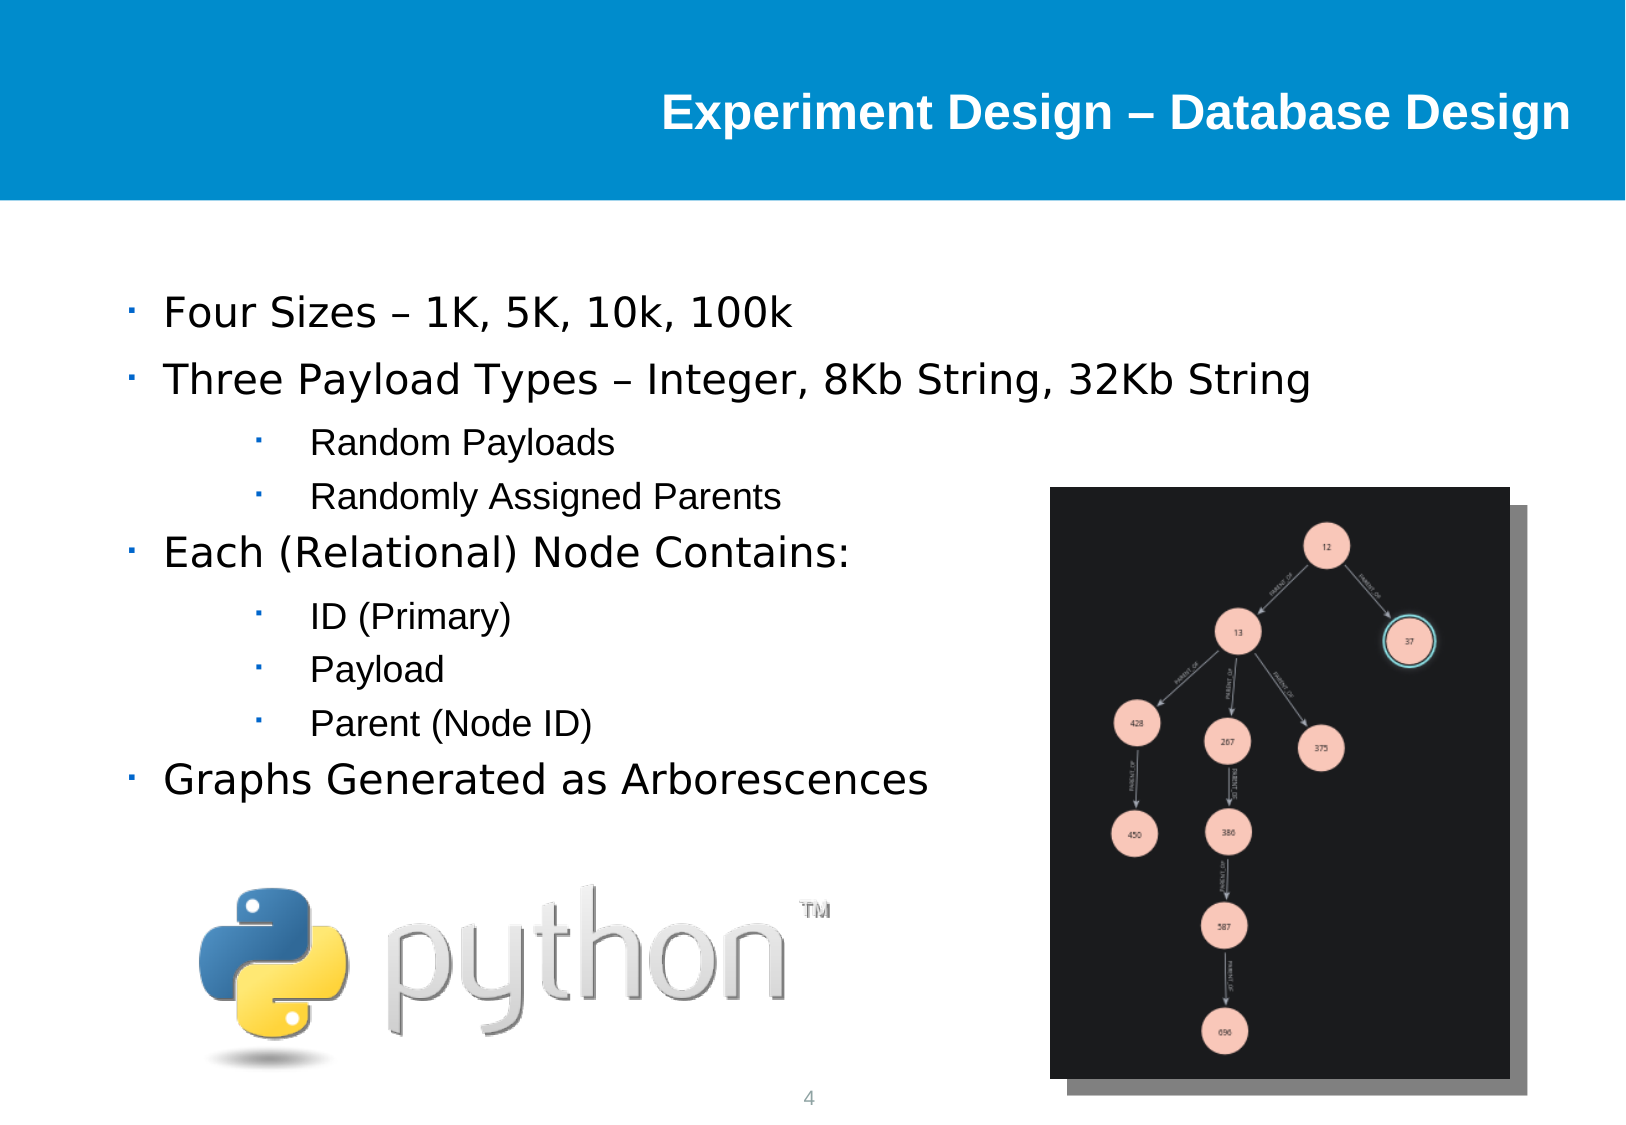

# Experiment Design – Database Design
Four Sizes – 1K, 5K, 10k, 100k
Three Payload Types – Integer, 8Kb String, 32Kb String
Random Payloads
Randomly Assigned Parents
Each (Relational) Node Contains:
ID (Primary)
Payload
Parent (Node ID)
Graphs Generated as Arborescences